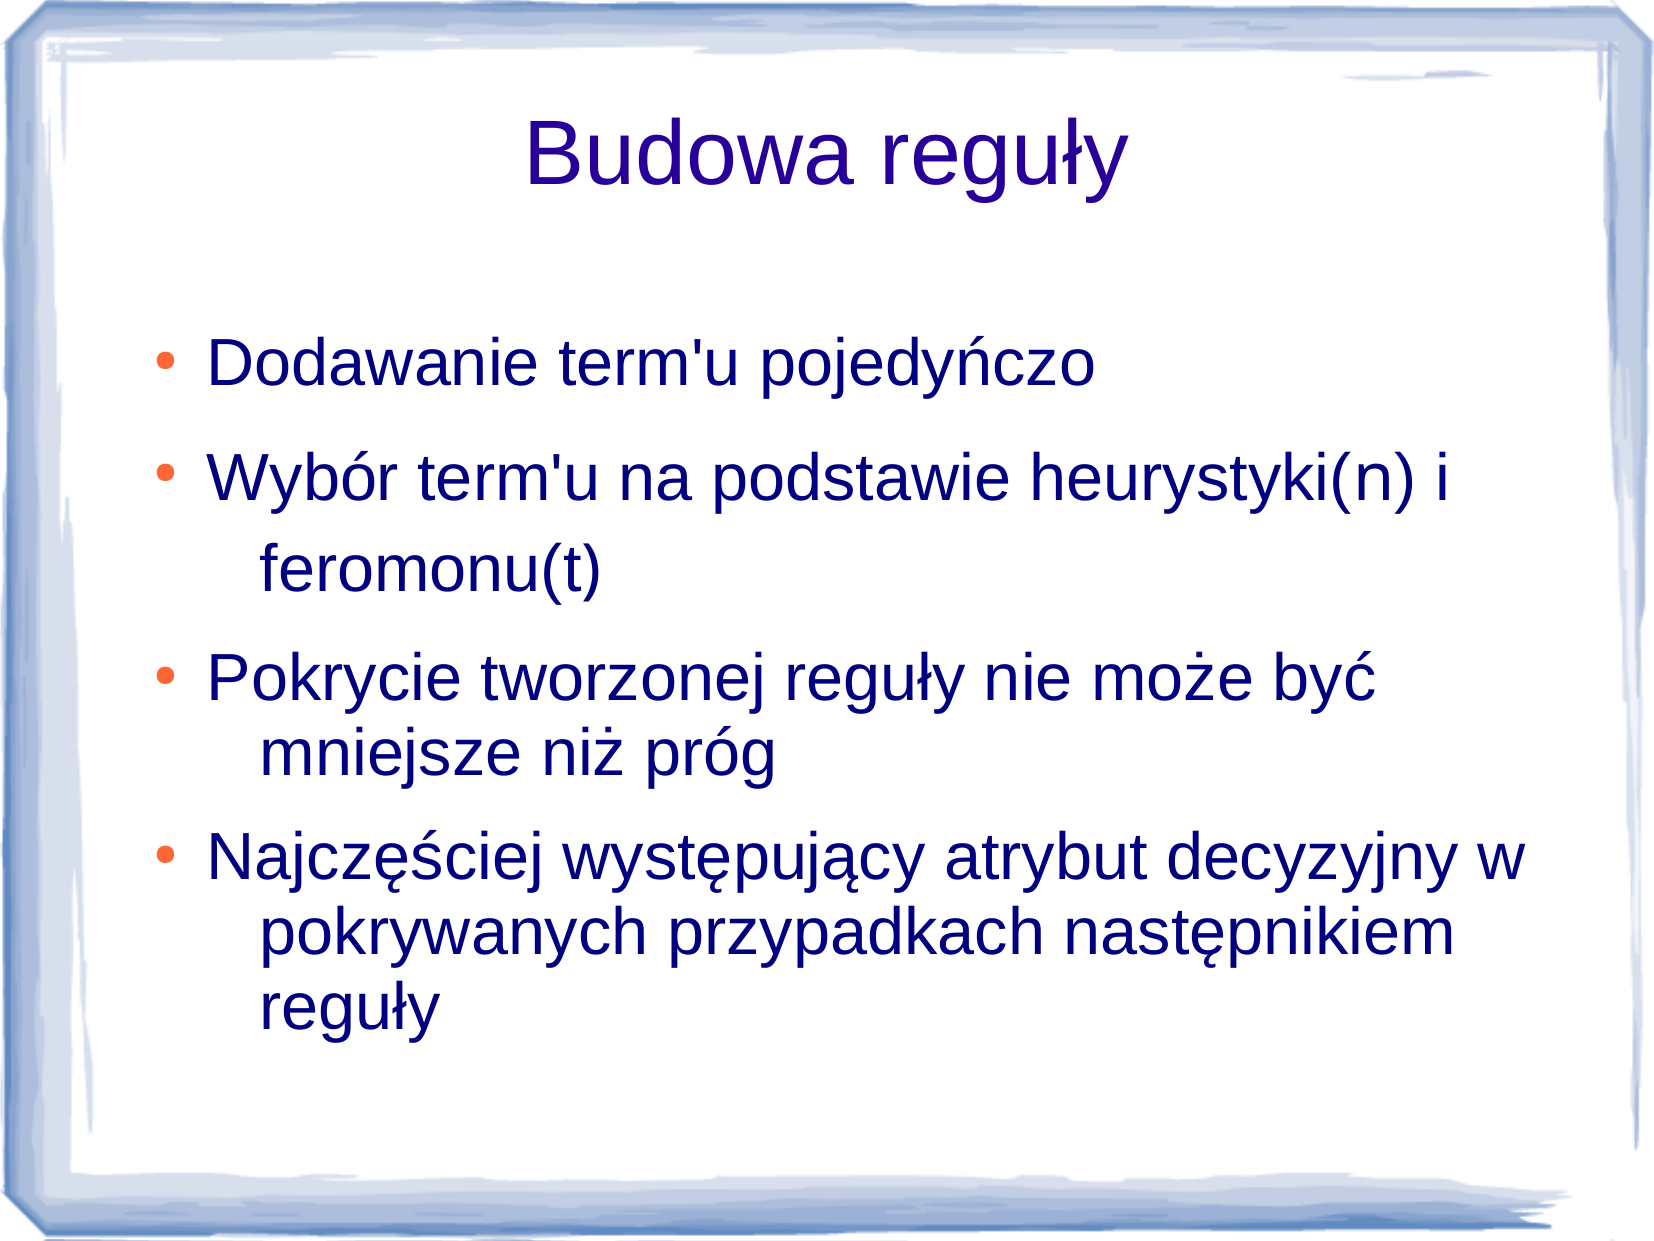

# Budowa reguły
Dodawanie term'u pojedyńczo
Wybór term'u na podstawie heurystyki(n) i feromonu(t)
Pokrycie tworzonej reguły nie może być mniejsze niż próg
Najczęściej występujący atrybut decyzyjny w pokrywanych przypadkach następnikiem reguły